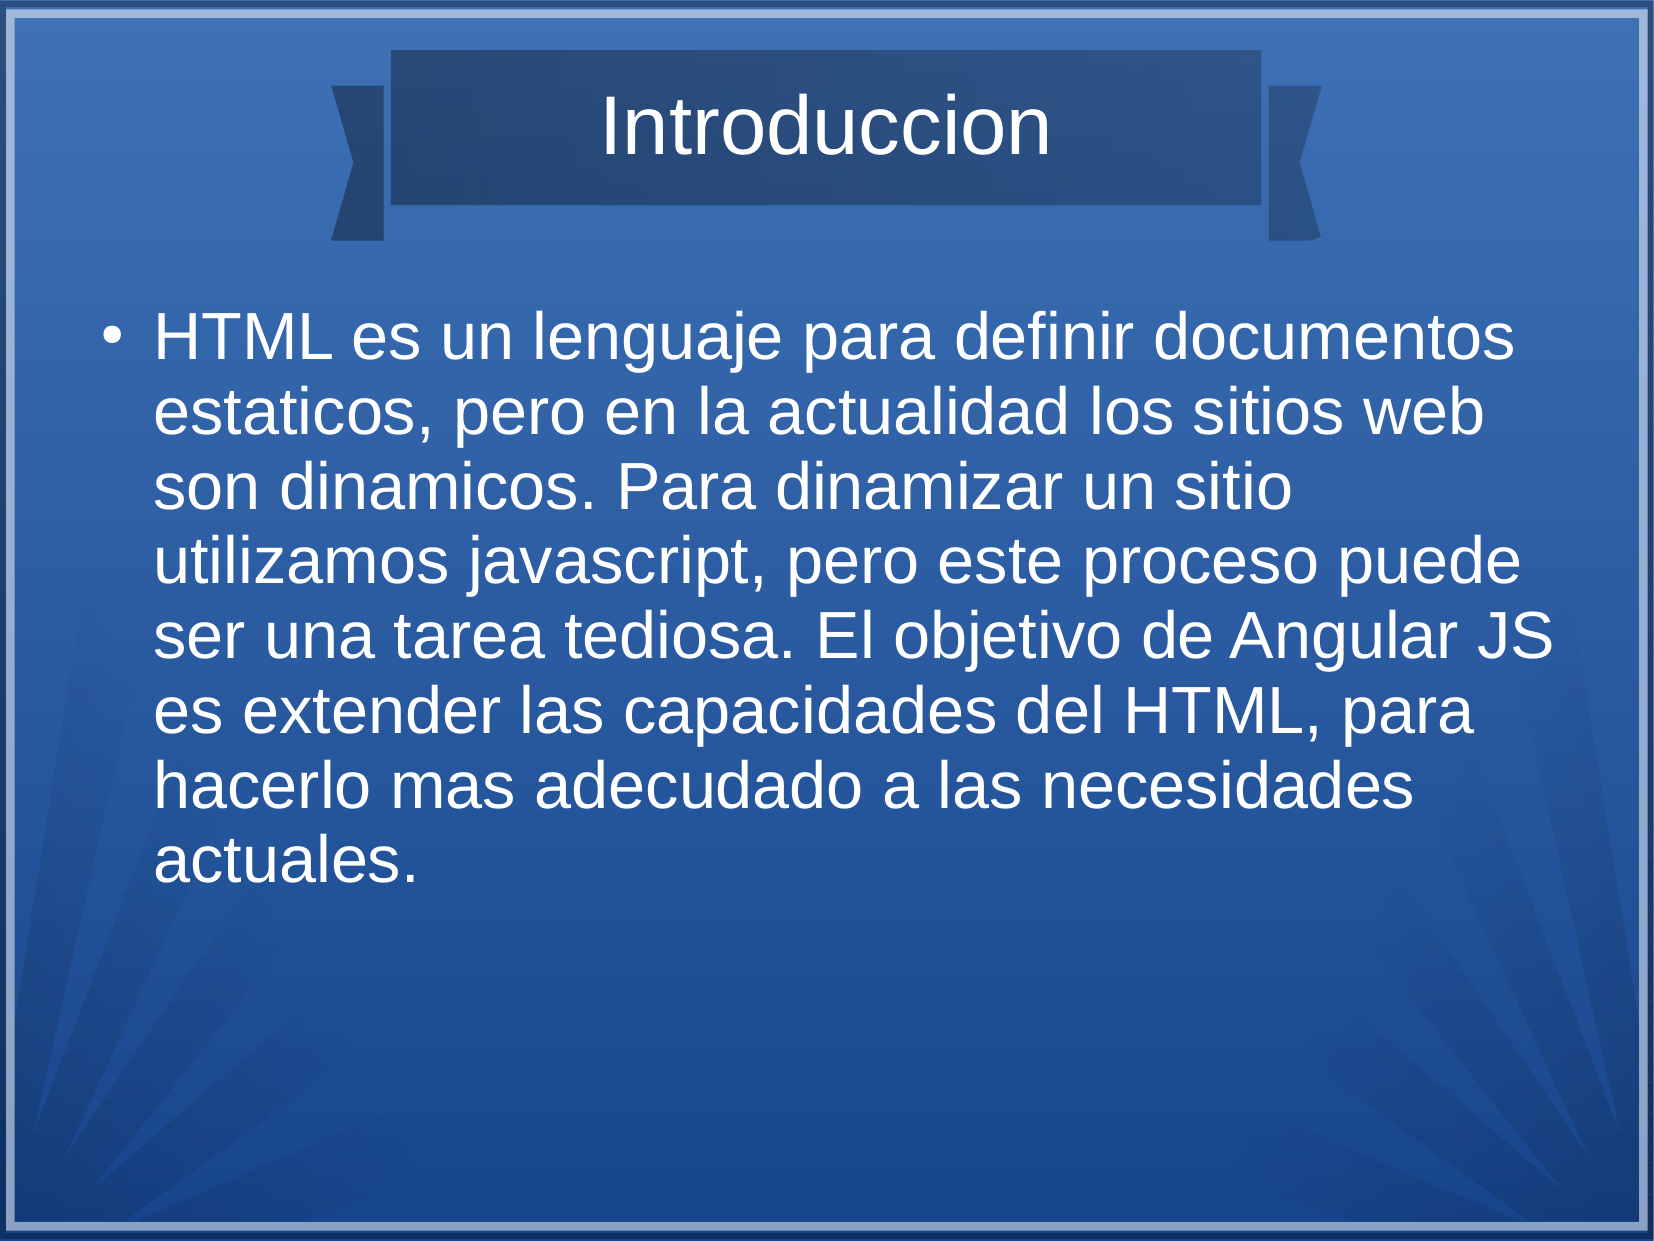

# Introduccion
HTML es un lenguaje para definir documentos estaticos, pero en la actualidad los sitios web son dinamicos. Para dinamizar un sitio utilizamos javascript, pero este proceso puede ser una tarea tediosa. El objetivo de Angular JS es extender las capacidades del HTML, para hacerlo mas adecudado a las necesidades actuales.